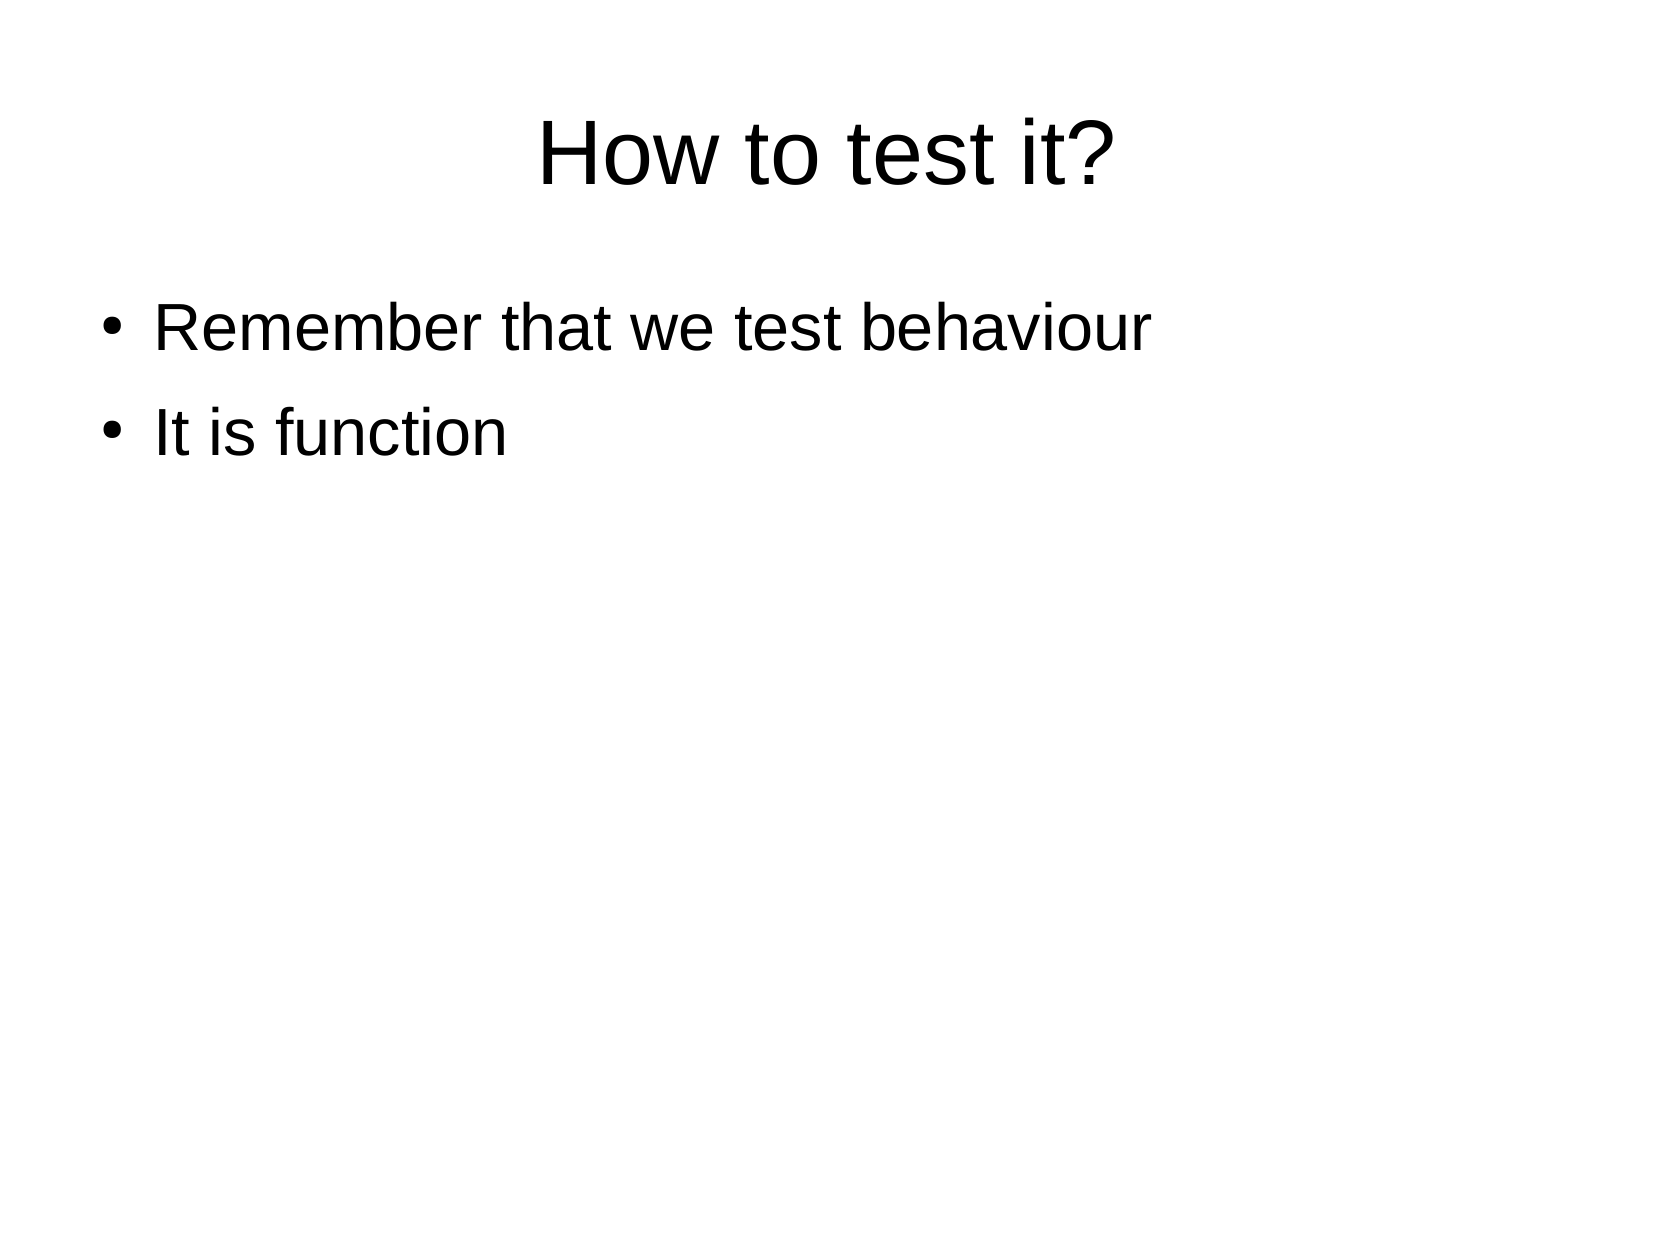

# How to test it?
Remember that we test behaviour
It is function